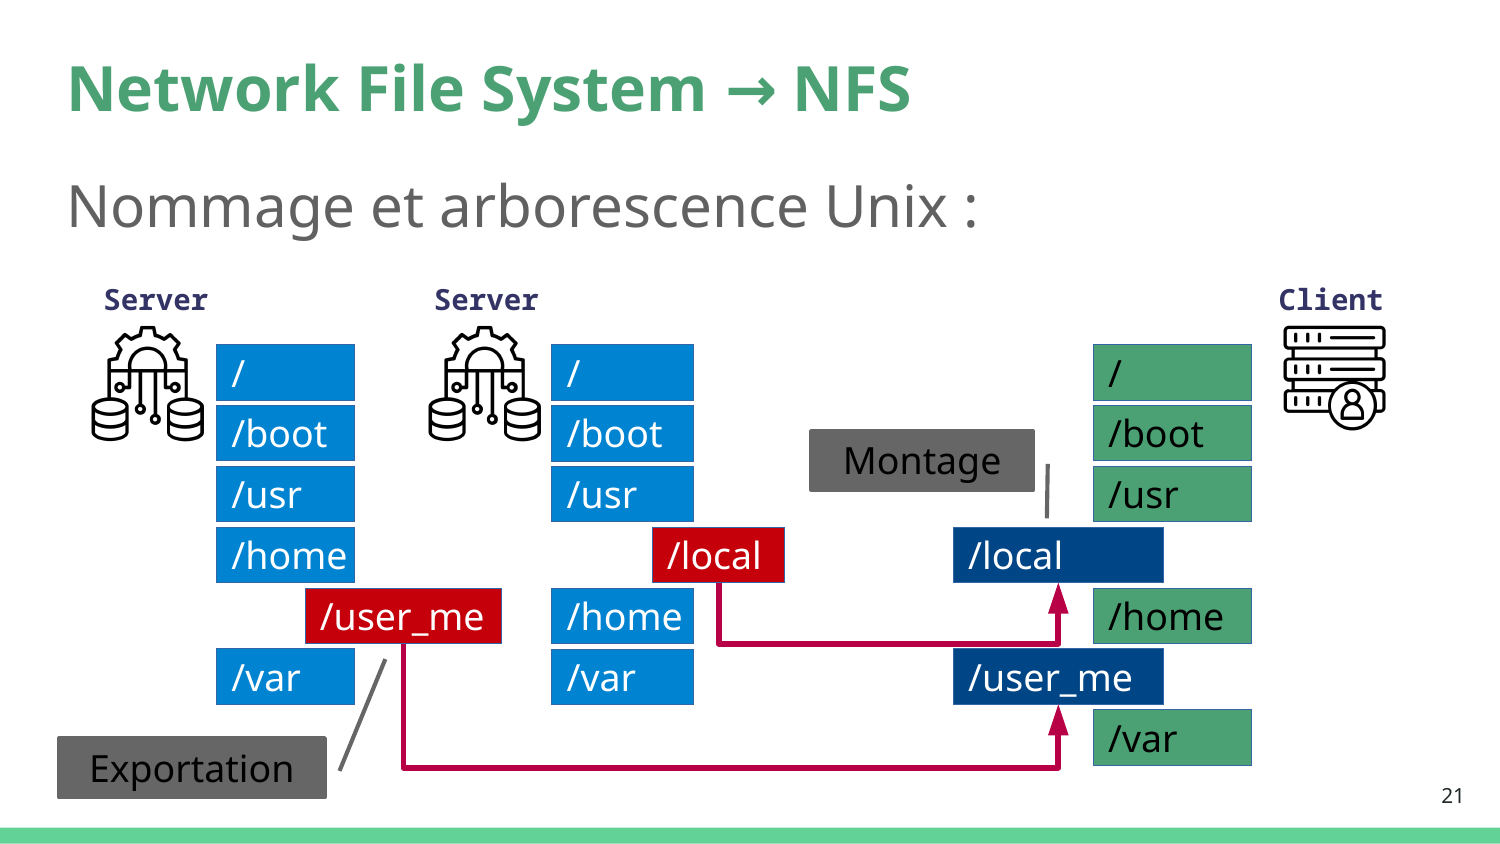

# Network File System → NFS
Nommage et arborescence Unix :
Client
Server
Server
/
/
/
/boot
/boot
/boot
Montage
/usr
/usr
/usr
/home
/local
/local
/user_me
/home
/home
/var
/user_me
/var
/var
Exportation